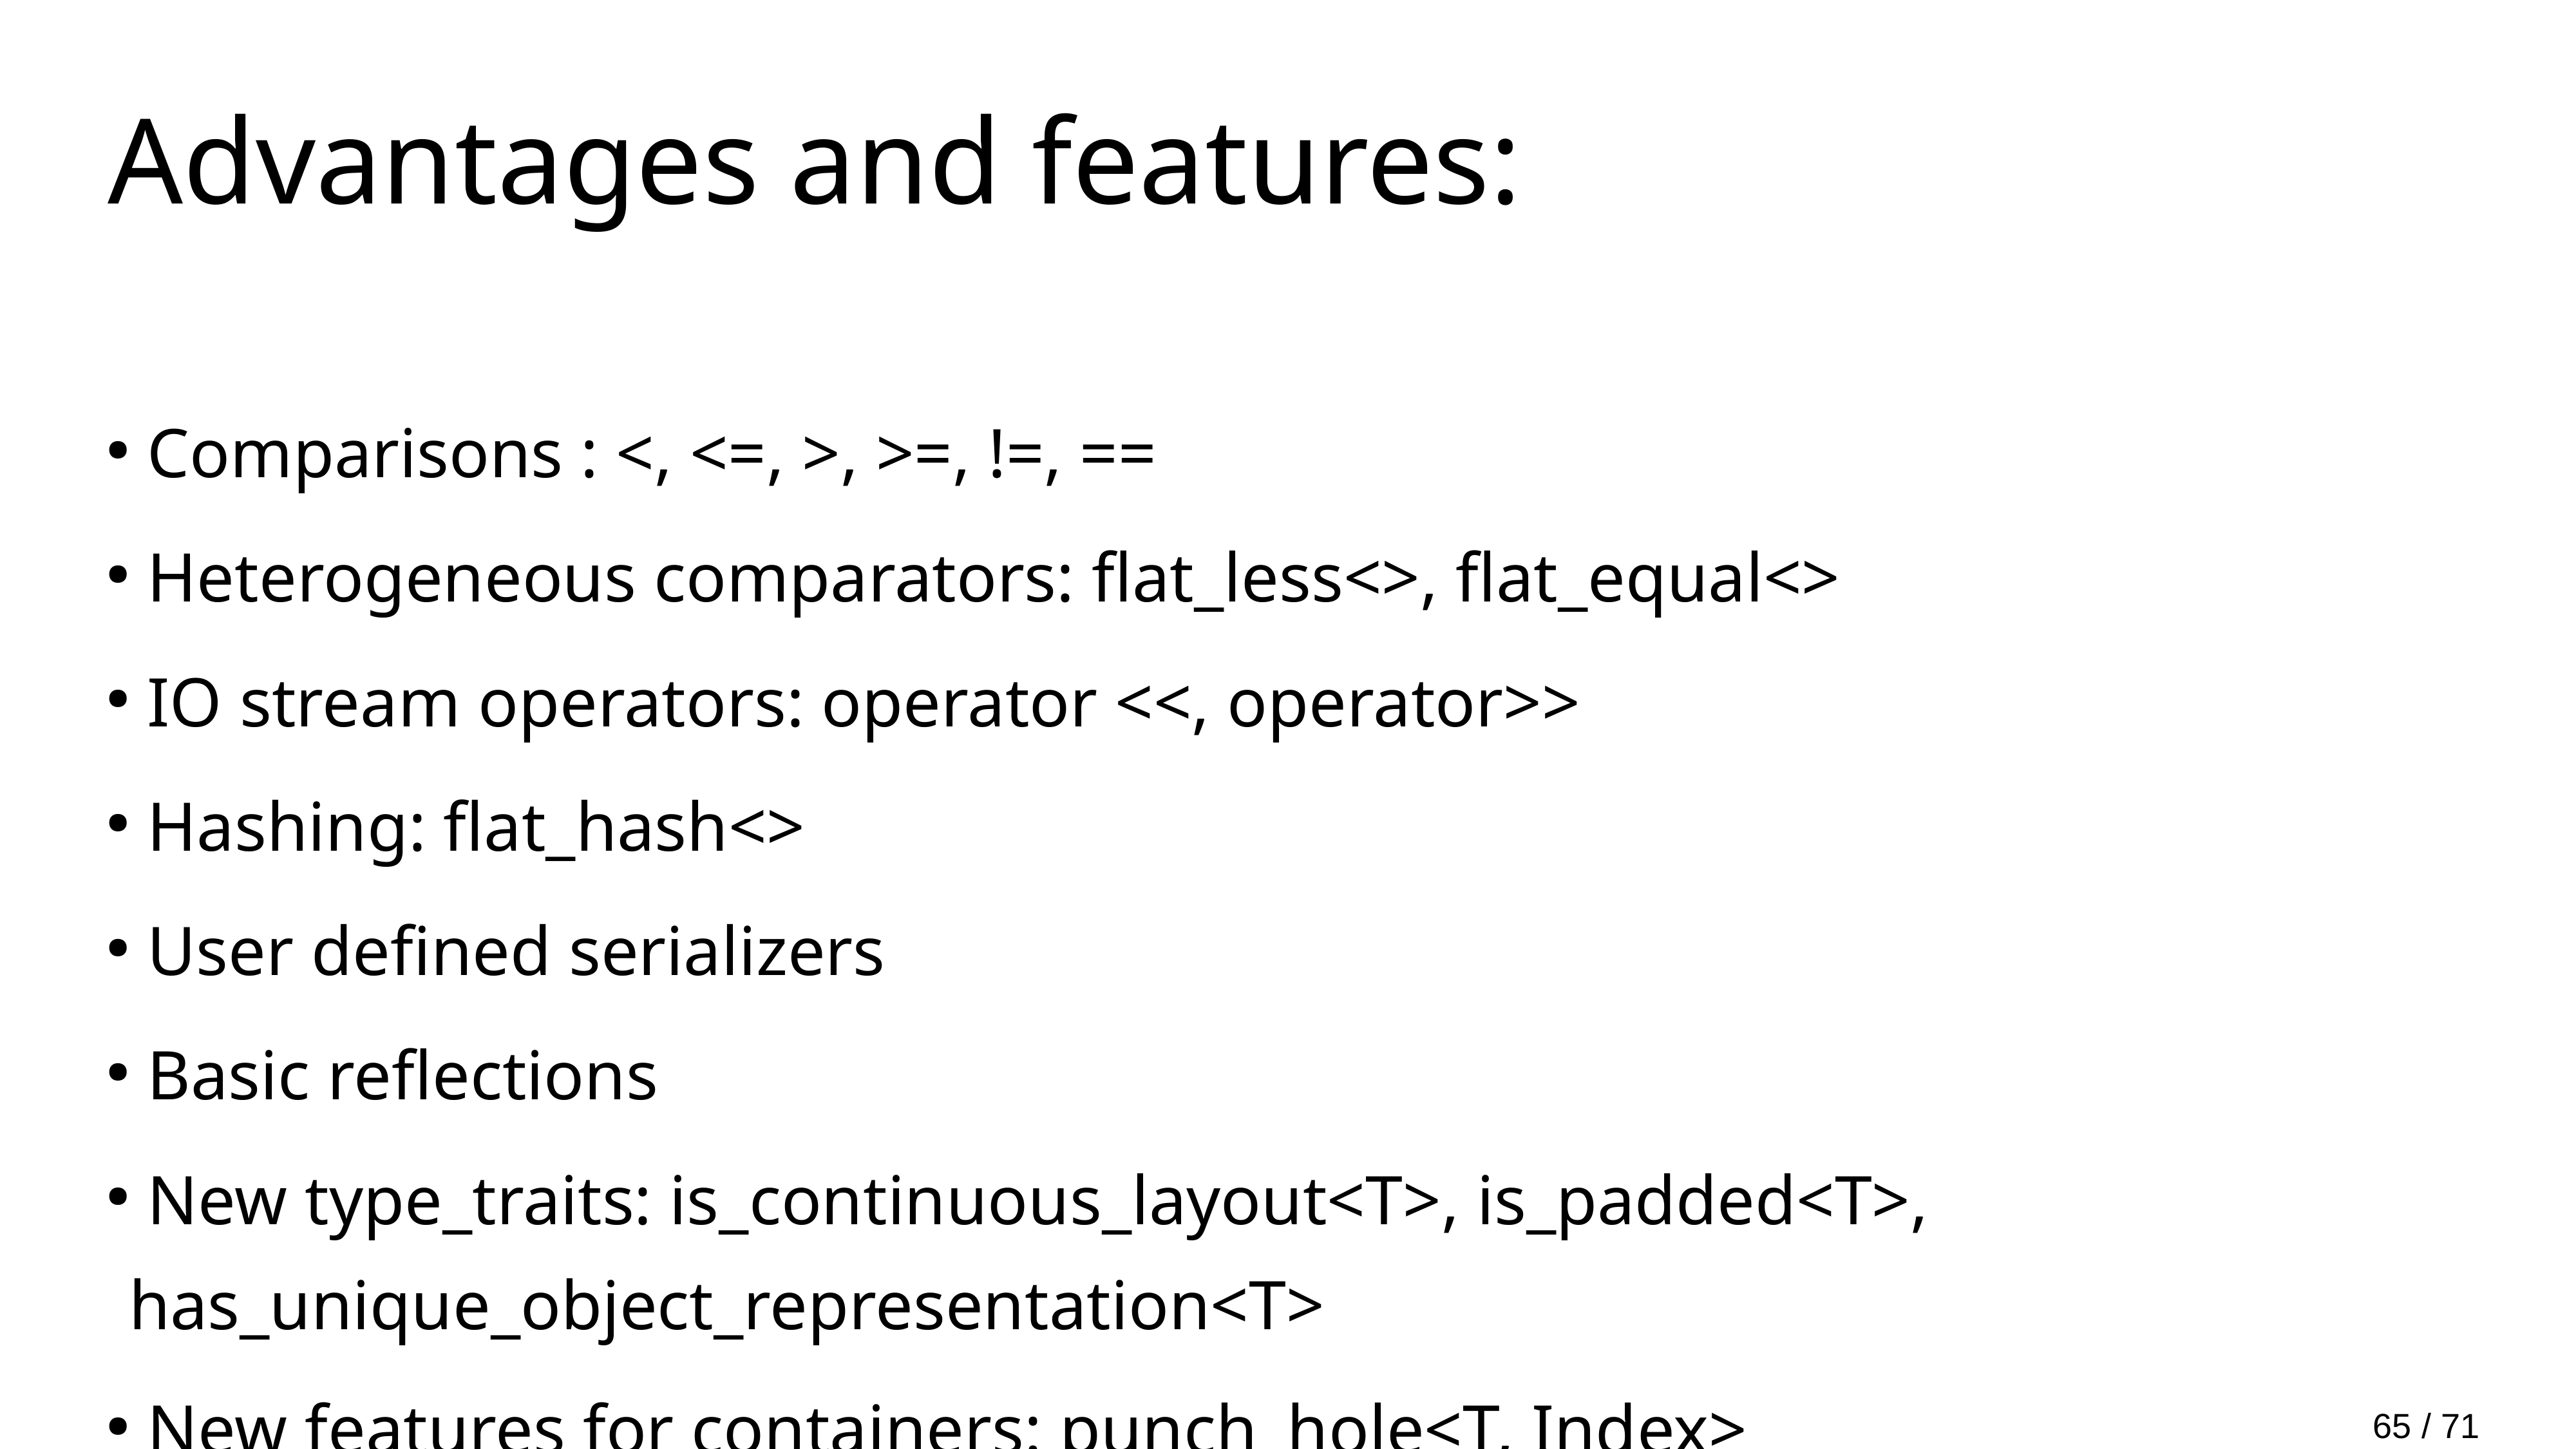

# Advantages and features:
 Comparisons : <, <=, >, >=, !=, ==
 Heterogeneous comparators: flat_less<>, flat_equal<>
 IO stream operators: operator <<, operator>>
 Hashing: flat_hash<>
 User defined serializers
 Basic reflections
 New type_traits: is_continuous_layout<T>, is_padded<T>, has_unique_object_representation<T>
 New features for containers: punch_hole<T, Index>
 More generic algorithms: vector_mult, parse to struct